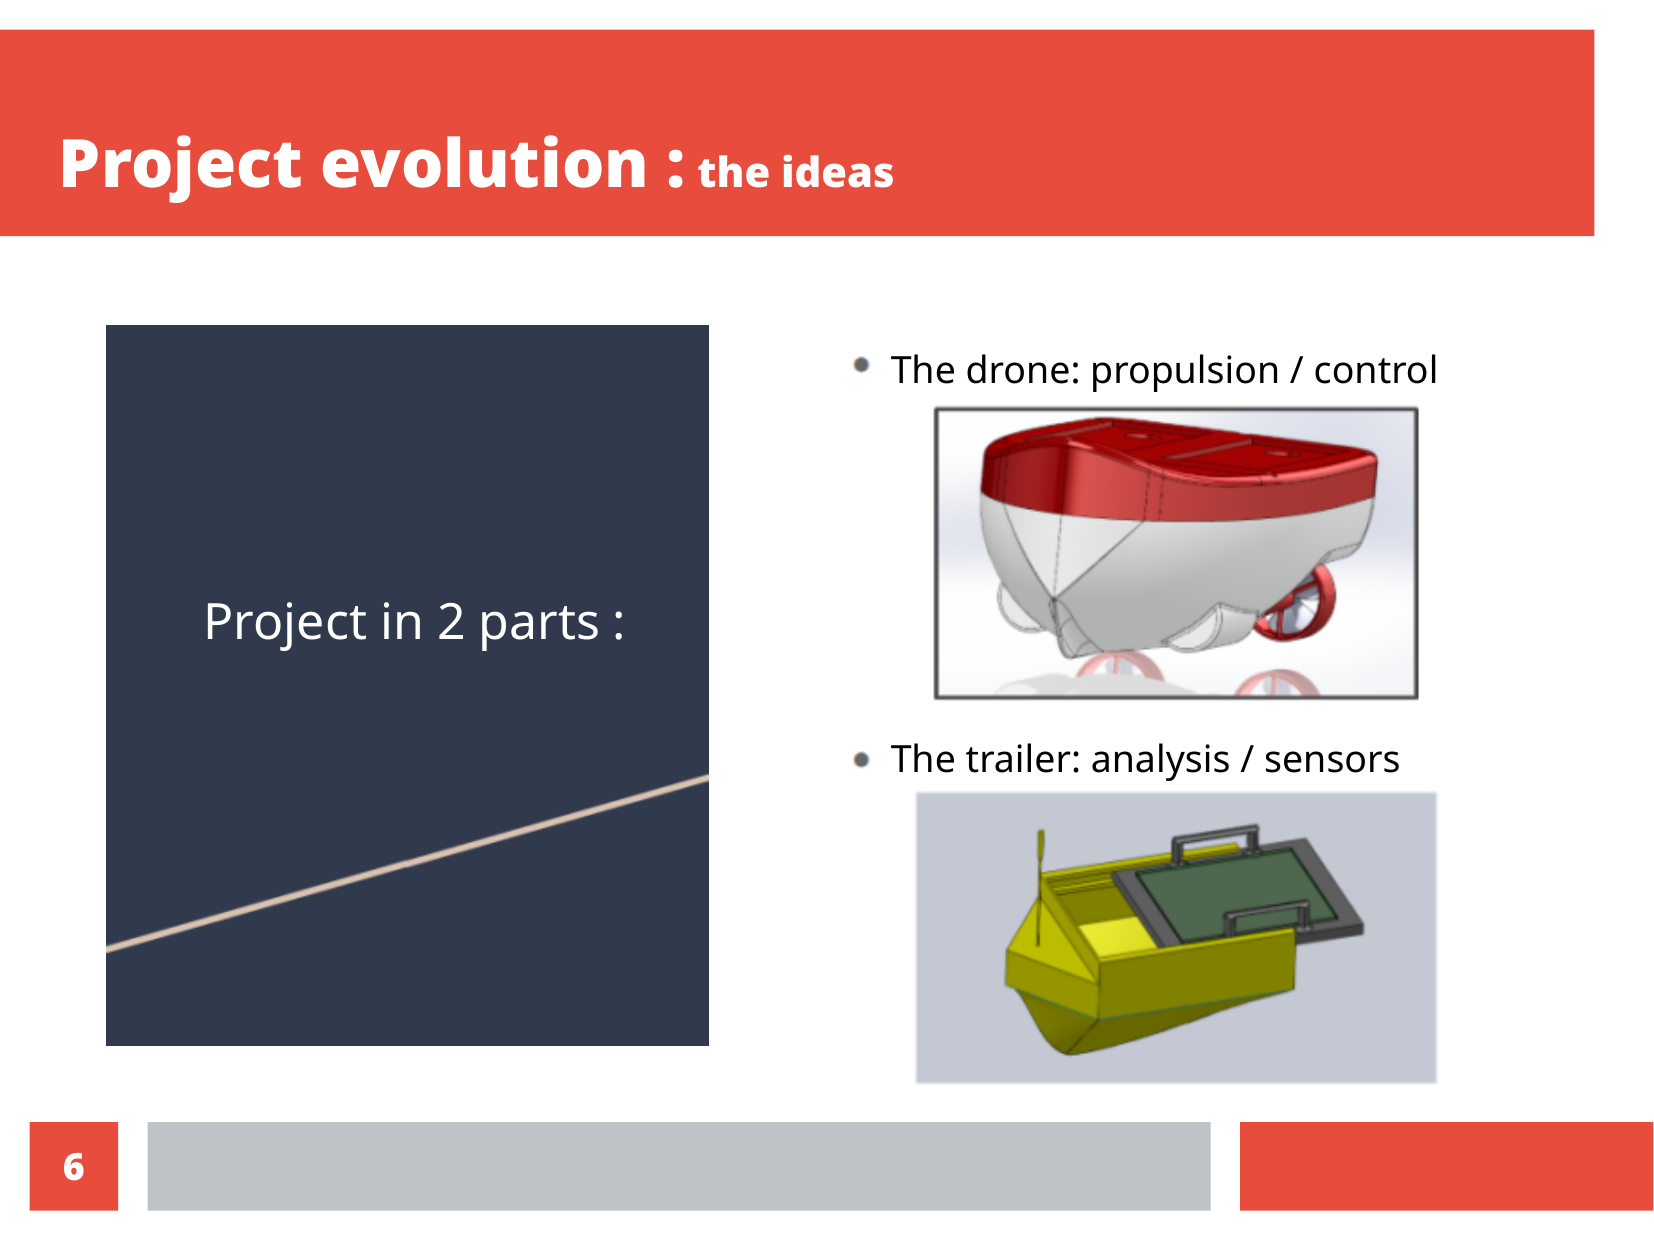

# Project evolution : the ideas
The drone: propulsion / control
Project in 2 parts :
The trailer: analysis / sensors
6